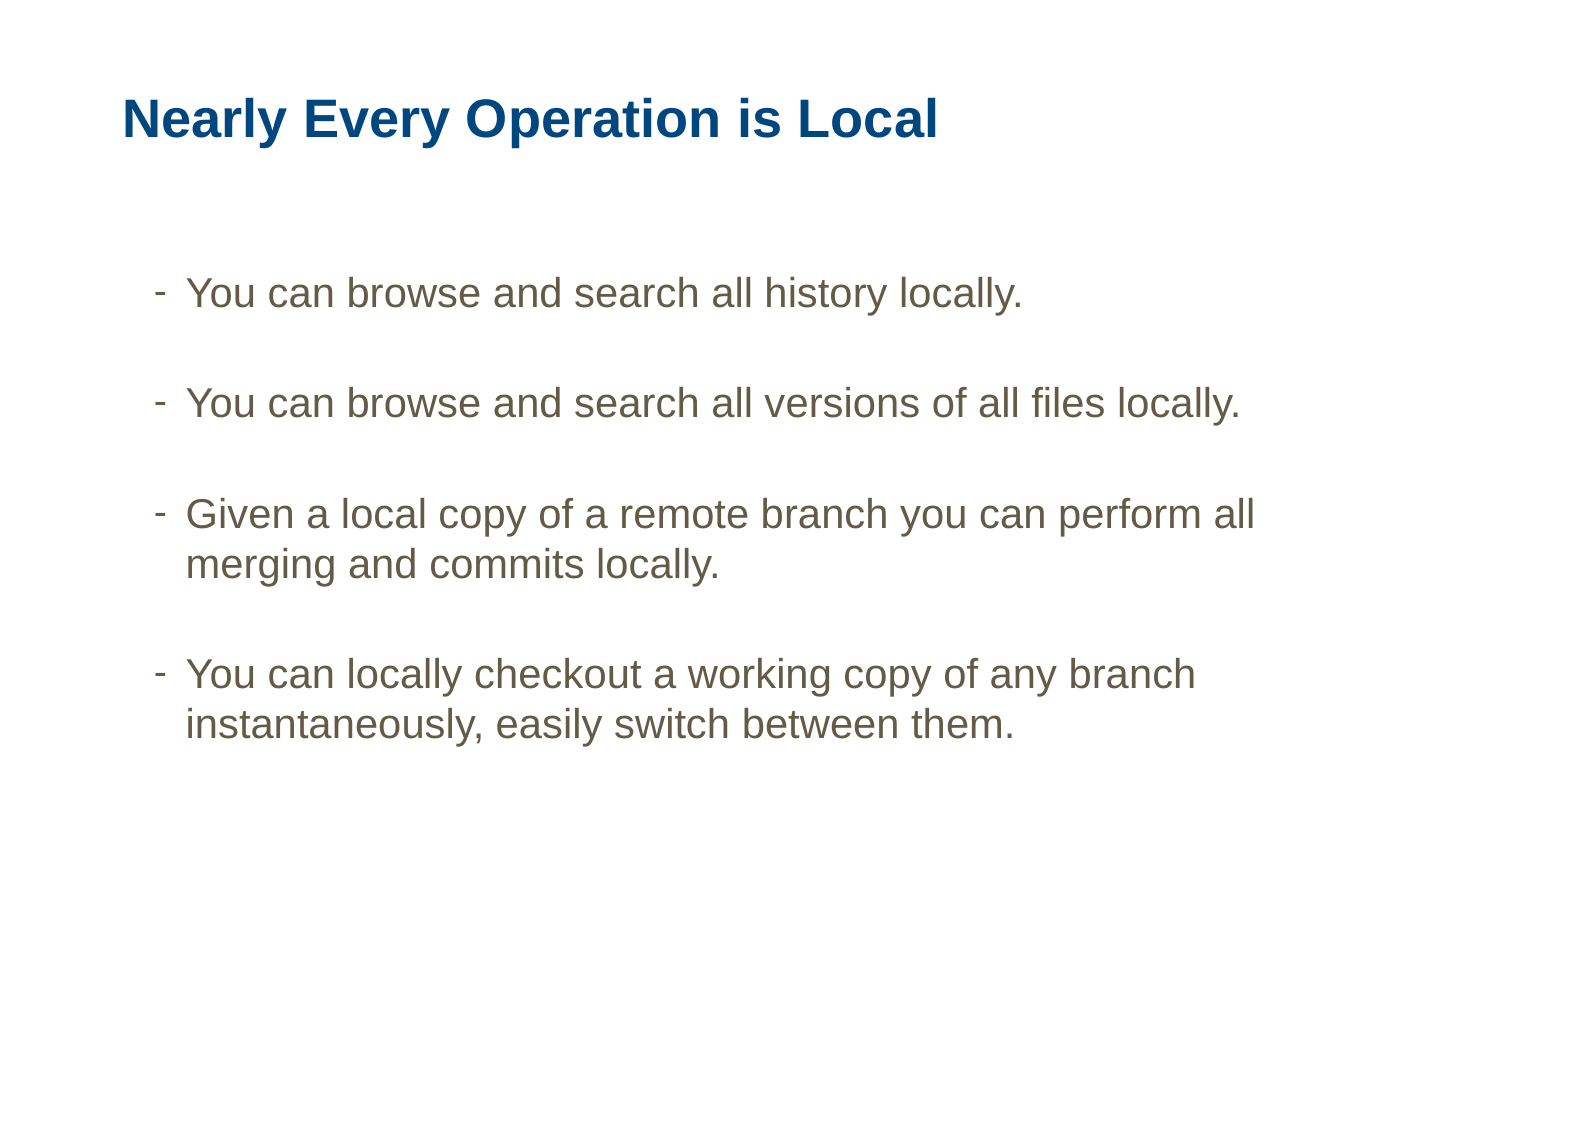

# Nearly Every Operation is Local
You can browse and search all history locally.
You can browse and search all versions of all files locally.
Given a local copy of a remote branch you can perform all merging and commits locally.
You can locally checkout a working copy of any branch instantaneously, easily switch between them.